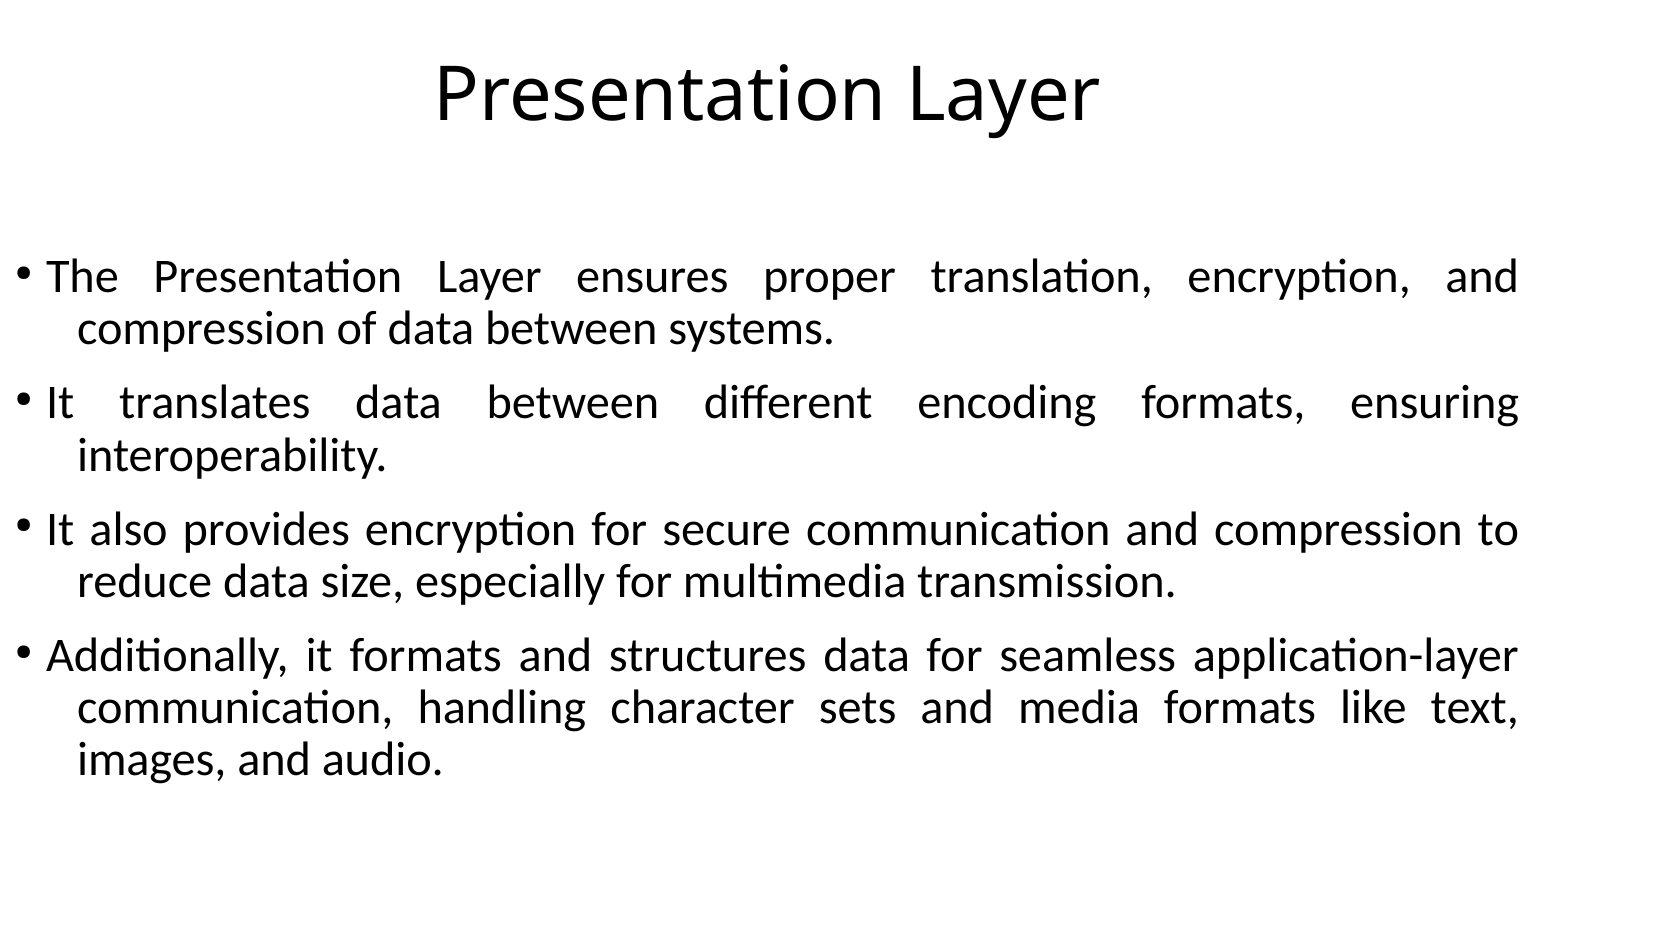

# Presentation Layer
The Presentation Layer ensures proper translation, encryption, and compression of data between systems.
It translates data between different encoding formats, ensuring interoperability.
It also provides encryption for secure communication and compression to reduce data size, especially for multimedia transmission.
Additionally, it formats and structures data for seamless application-layer communication, handling character sets and media formats like text, images, and audio.